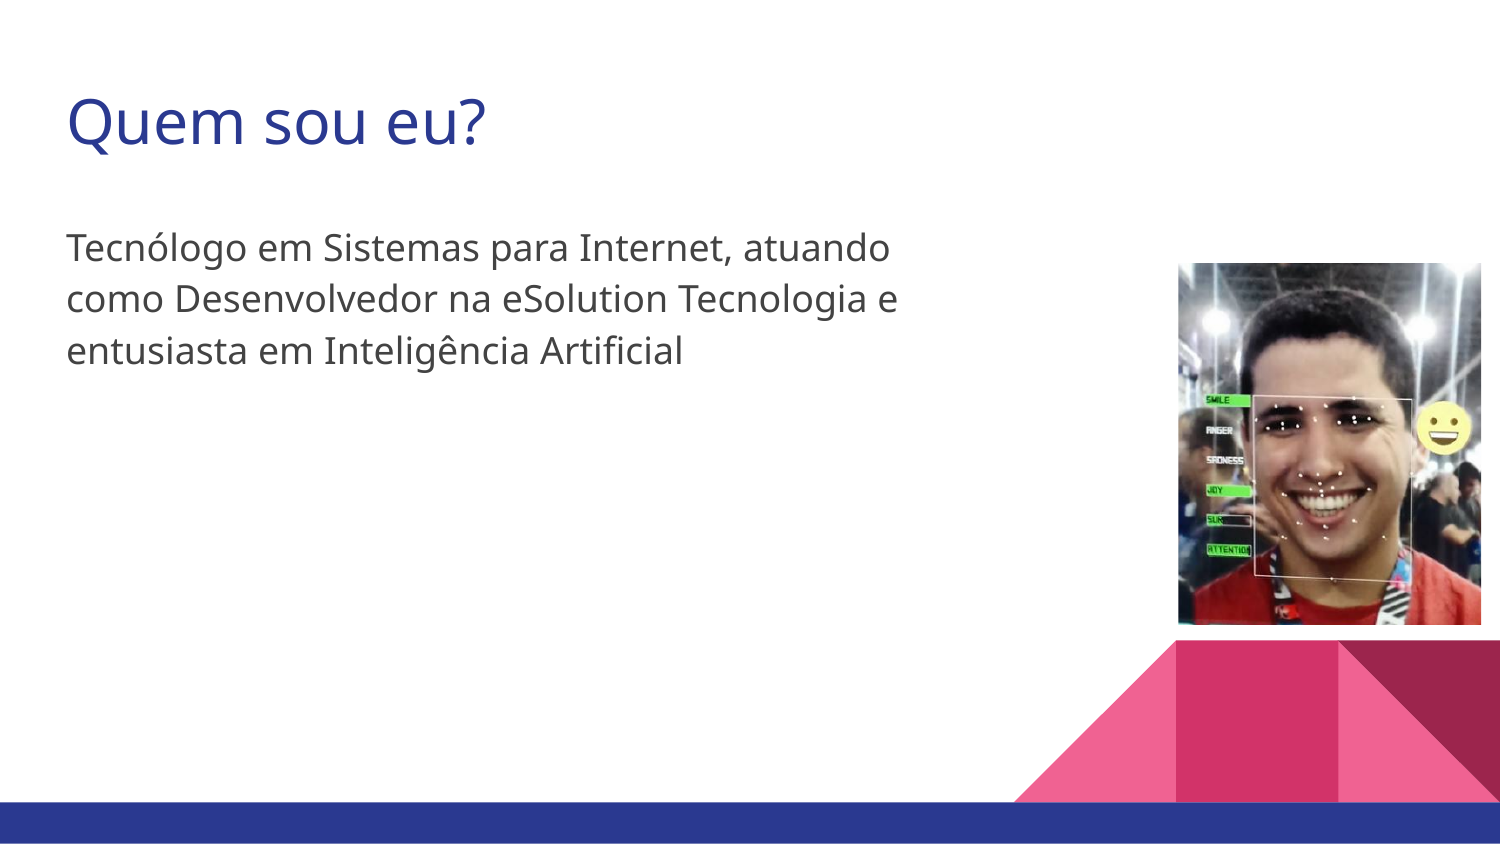

# Quem sou eu?
Tecnólogo em Sistemas para Internet, atuando como Desenvolvedor na eSolution Tecnologia e entusiasta em Inteligência Artificial